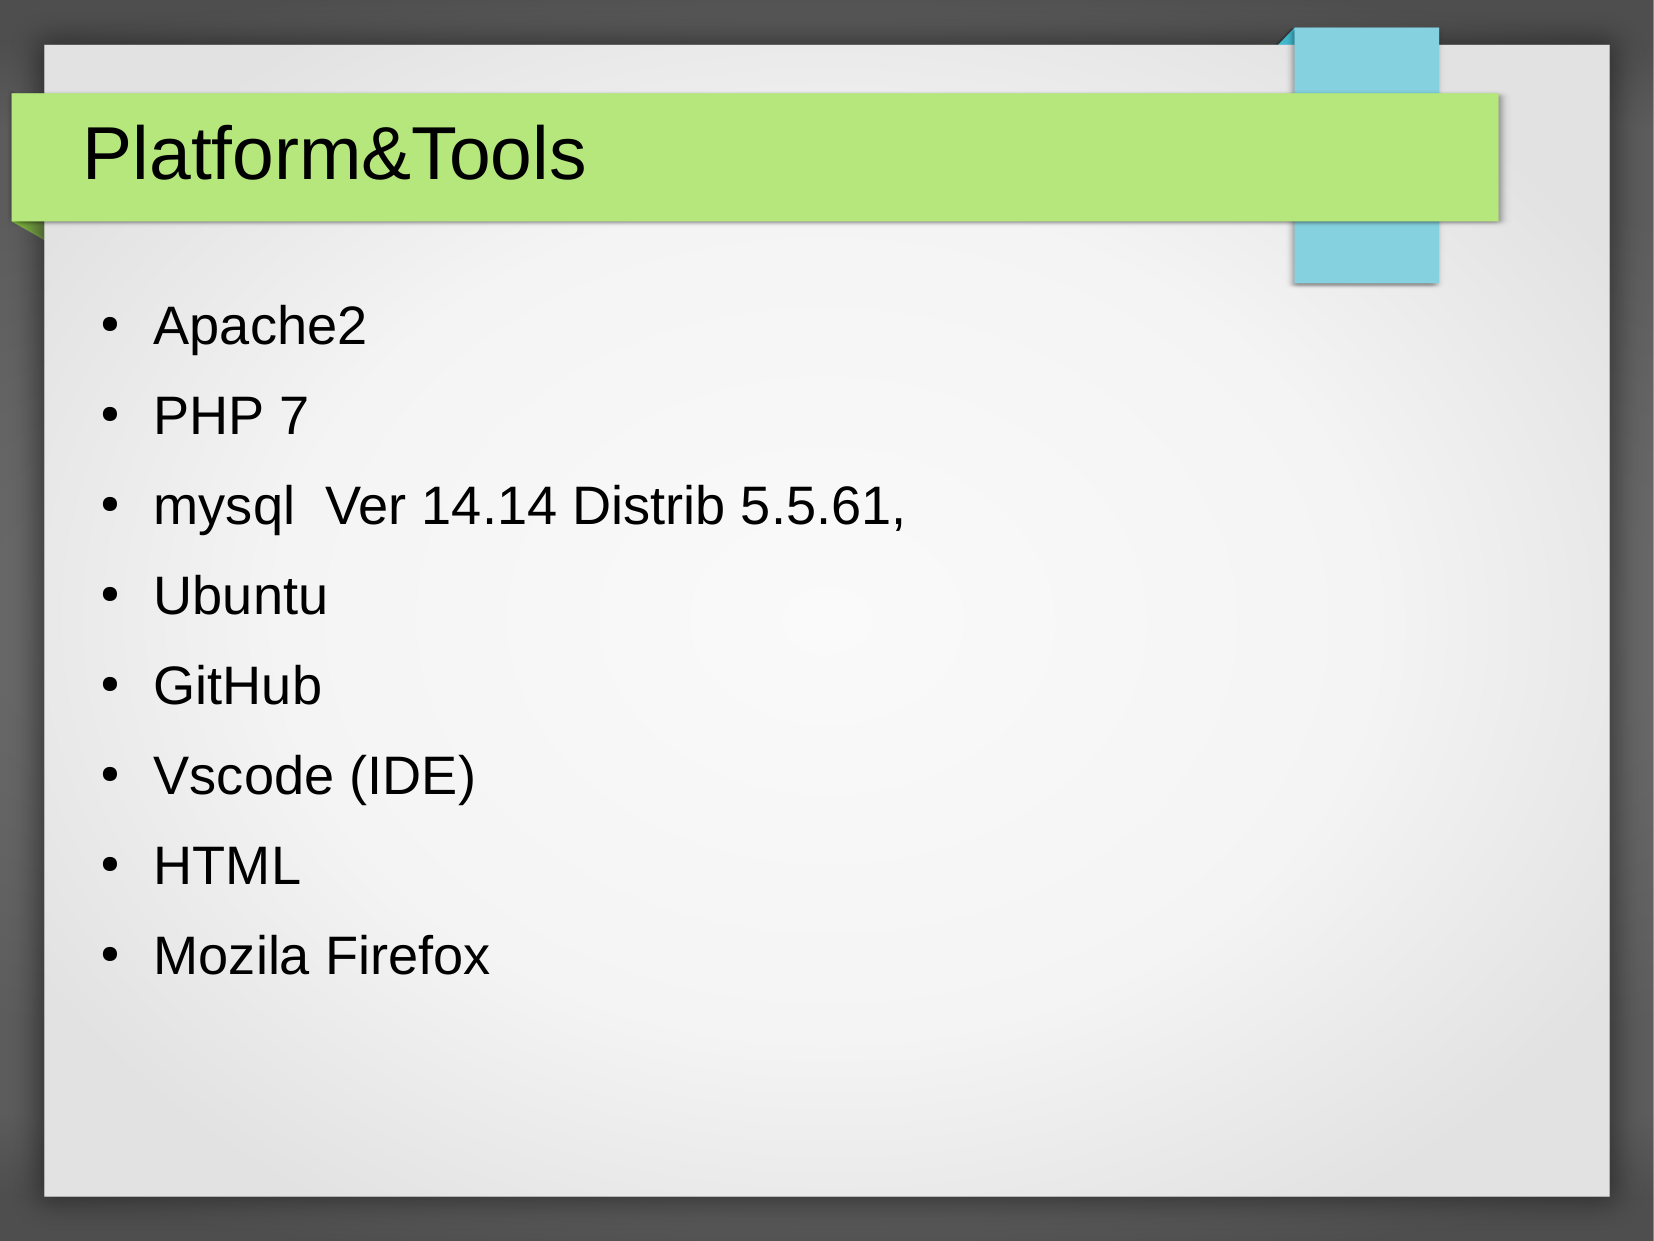

# Platform&Tools
Apache2
PHP 7
mysql Ver 14.14 Distrib 5.5.61,
Ubuntu
GitHub
Vscode (IDE)
HTML
Mozila Firefox